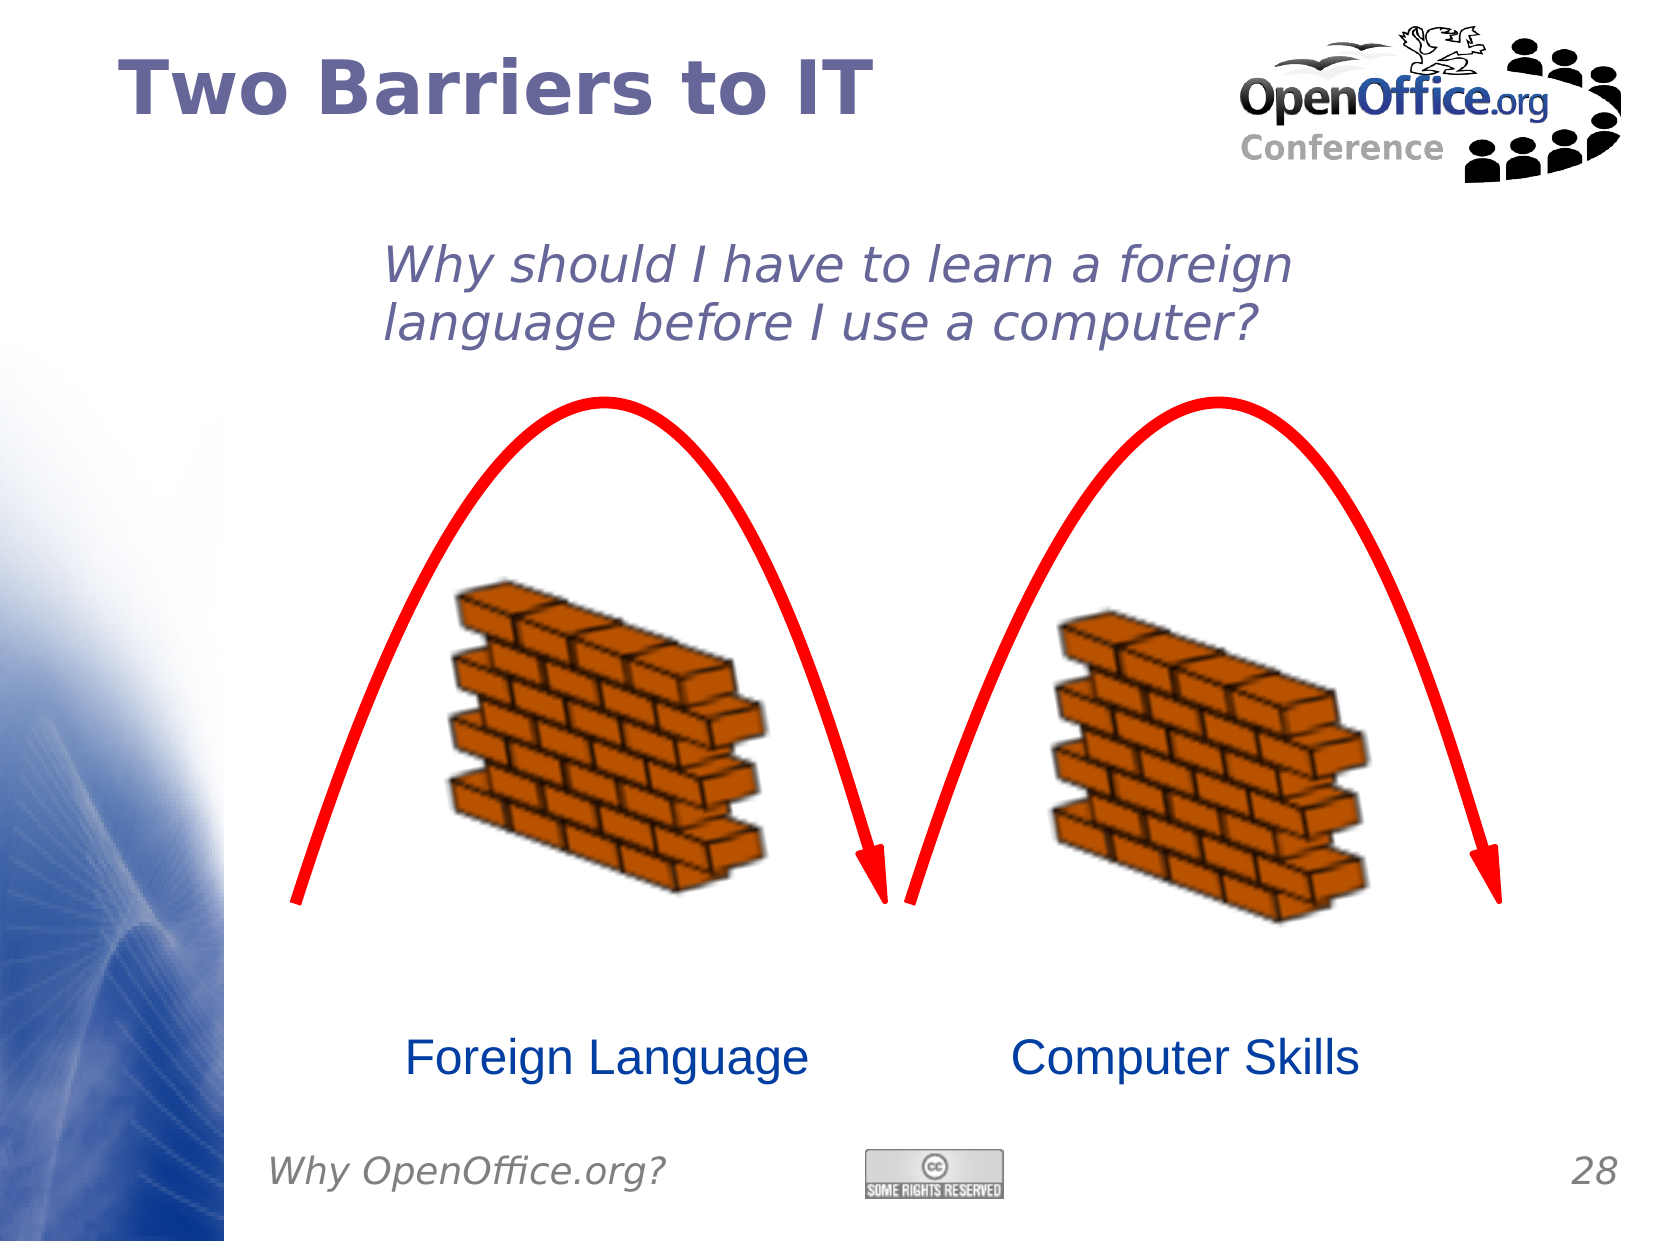

# Two Barriers to IT
Why should I have to learn a foreign language before I use a computer?
Foreign Language
Computer Skills